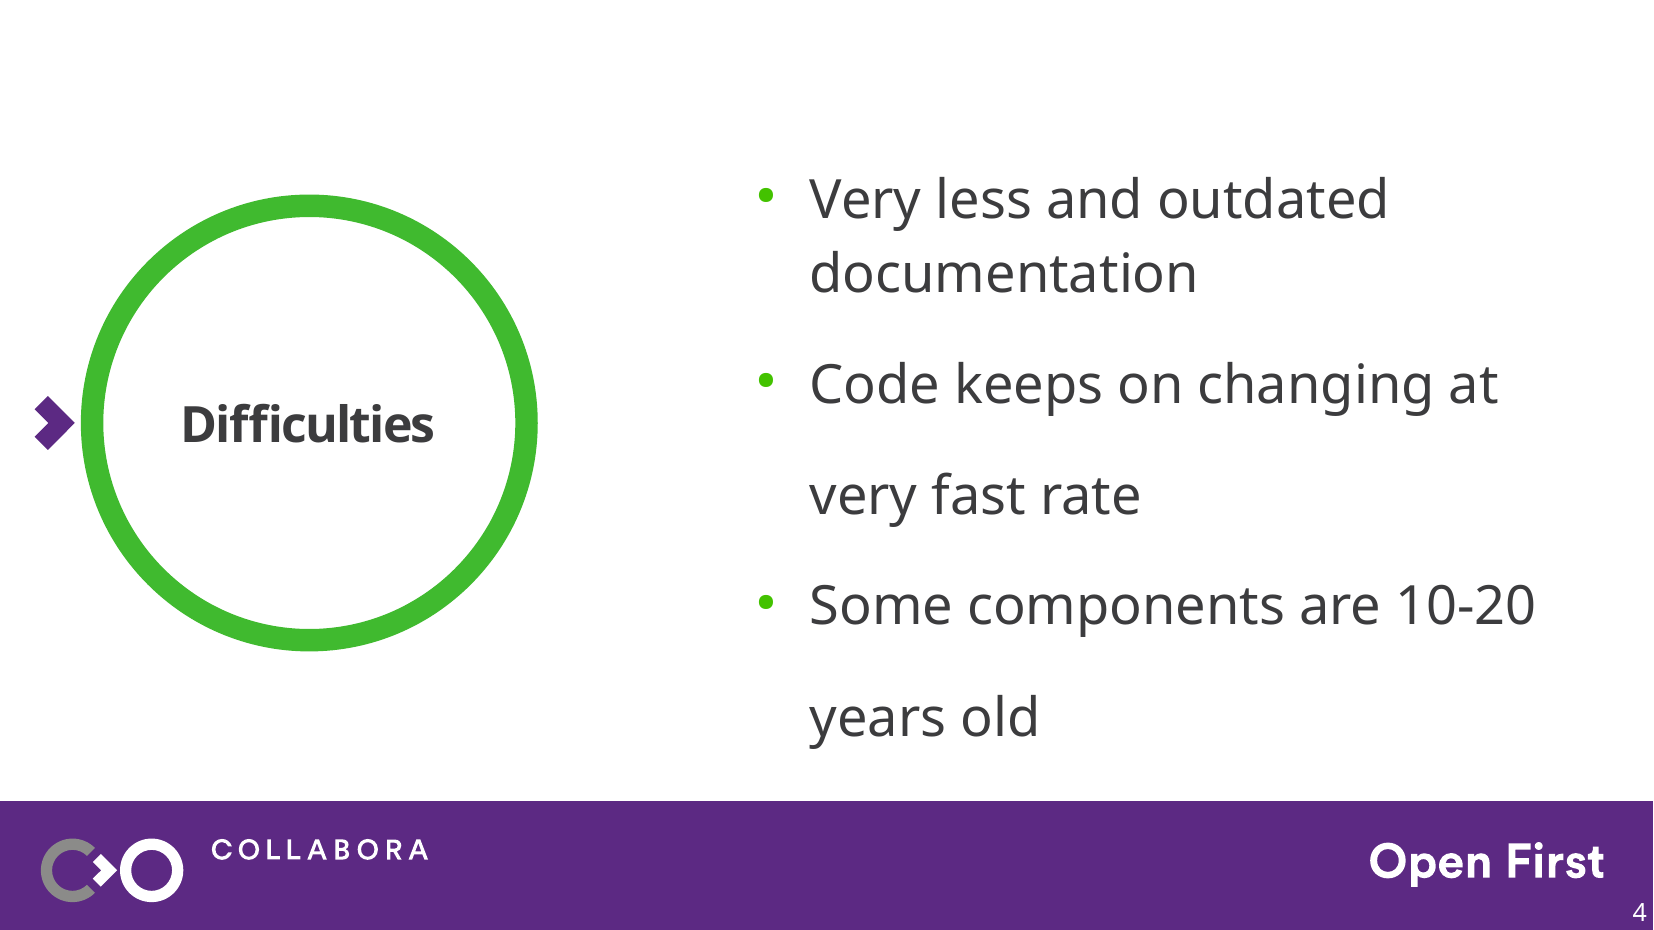

Very less and outdated documentation
Code keeps on changing at very fast rate
Some components are 10-20 years old
# Difficulties